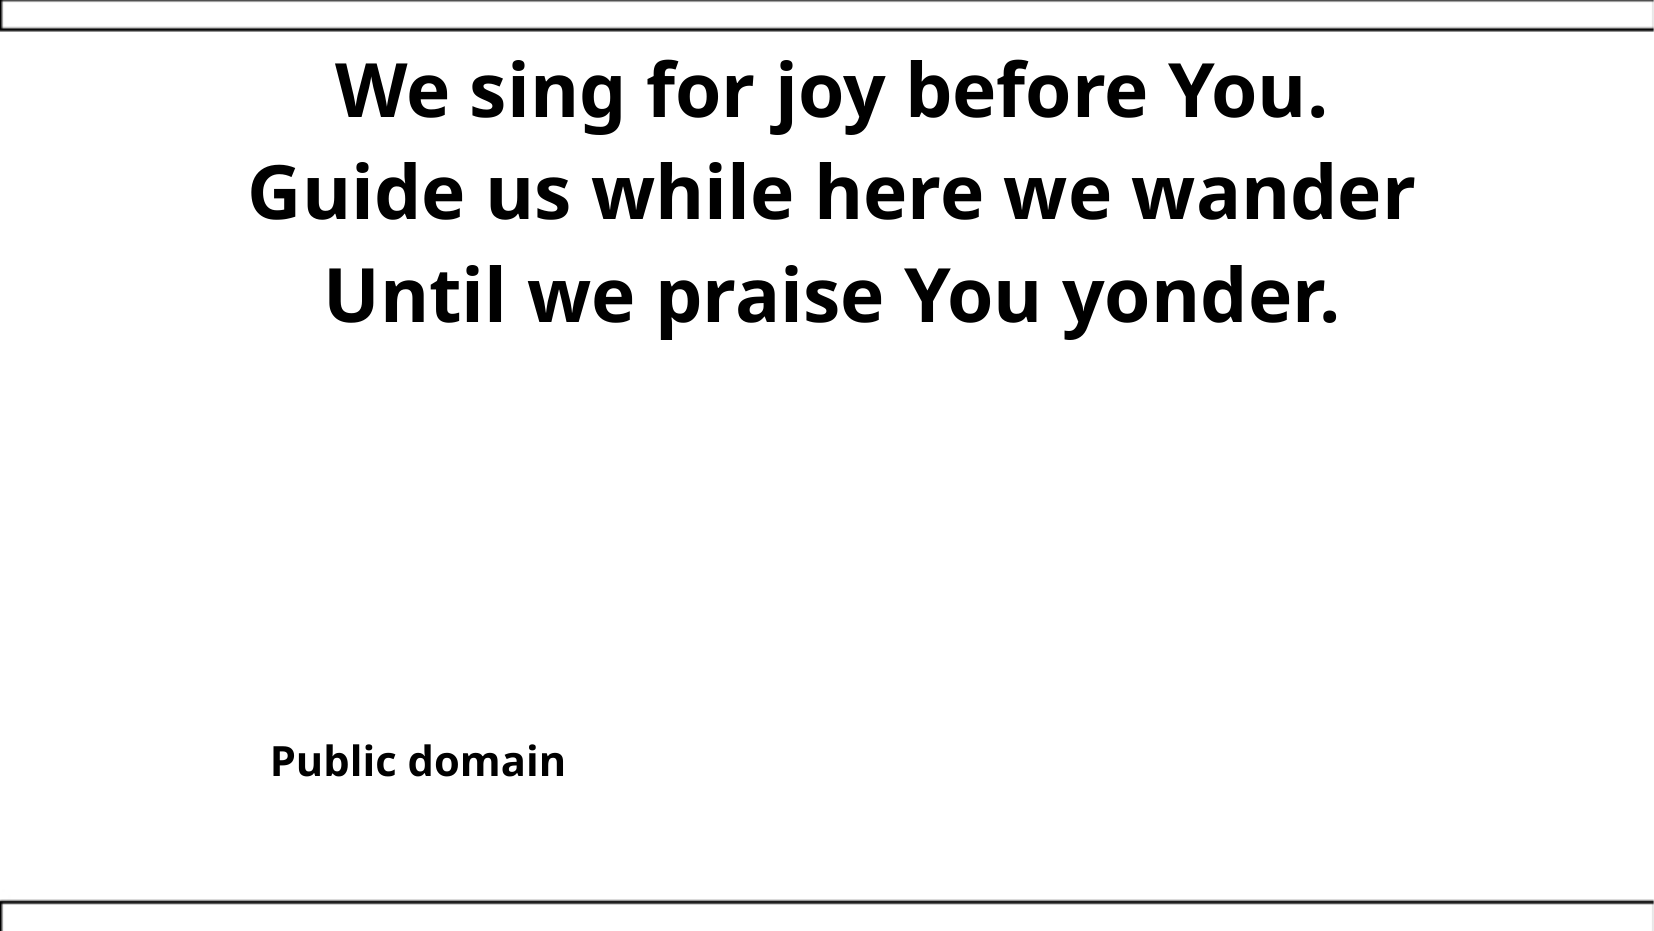

We sing for joy before You.
Guide us while here we wander
Until we praise You yonder.
		Public domain